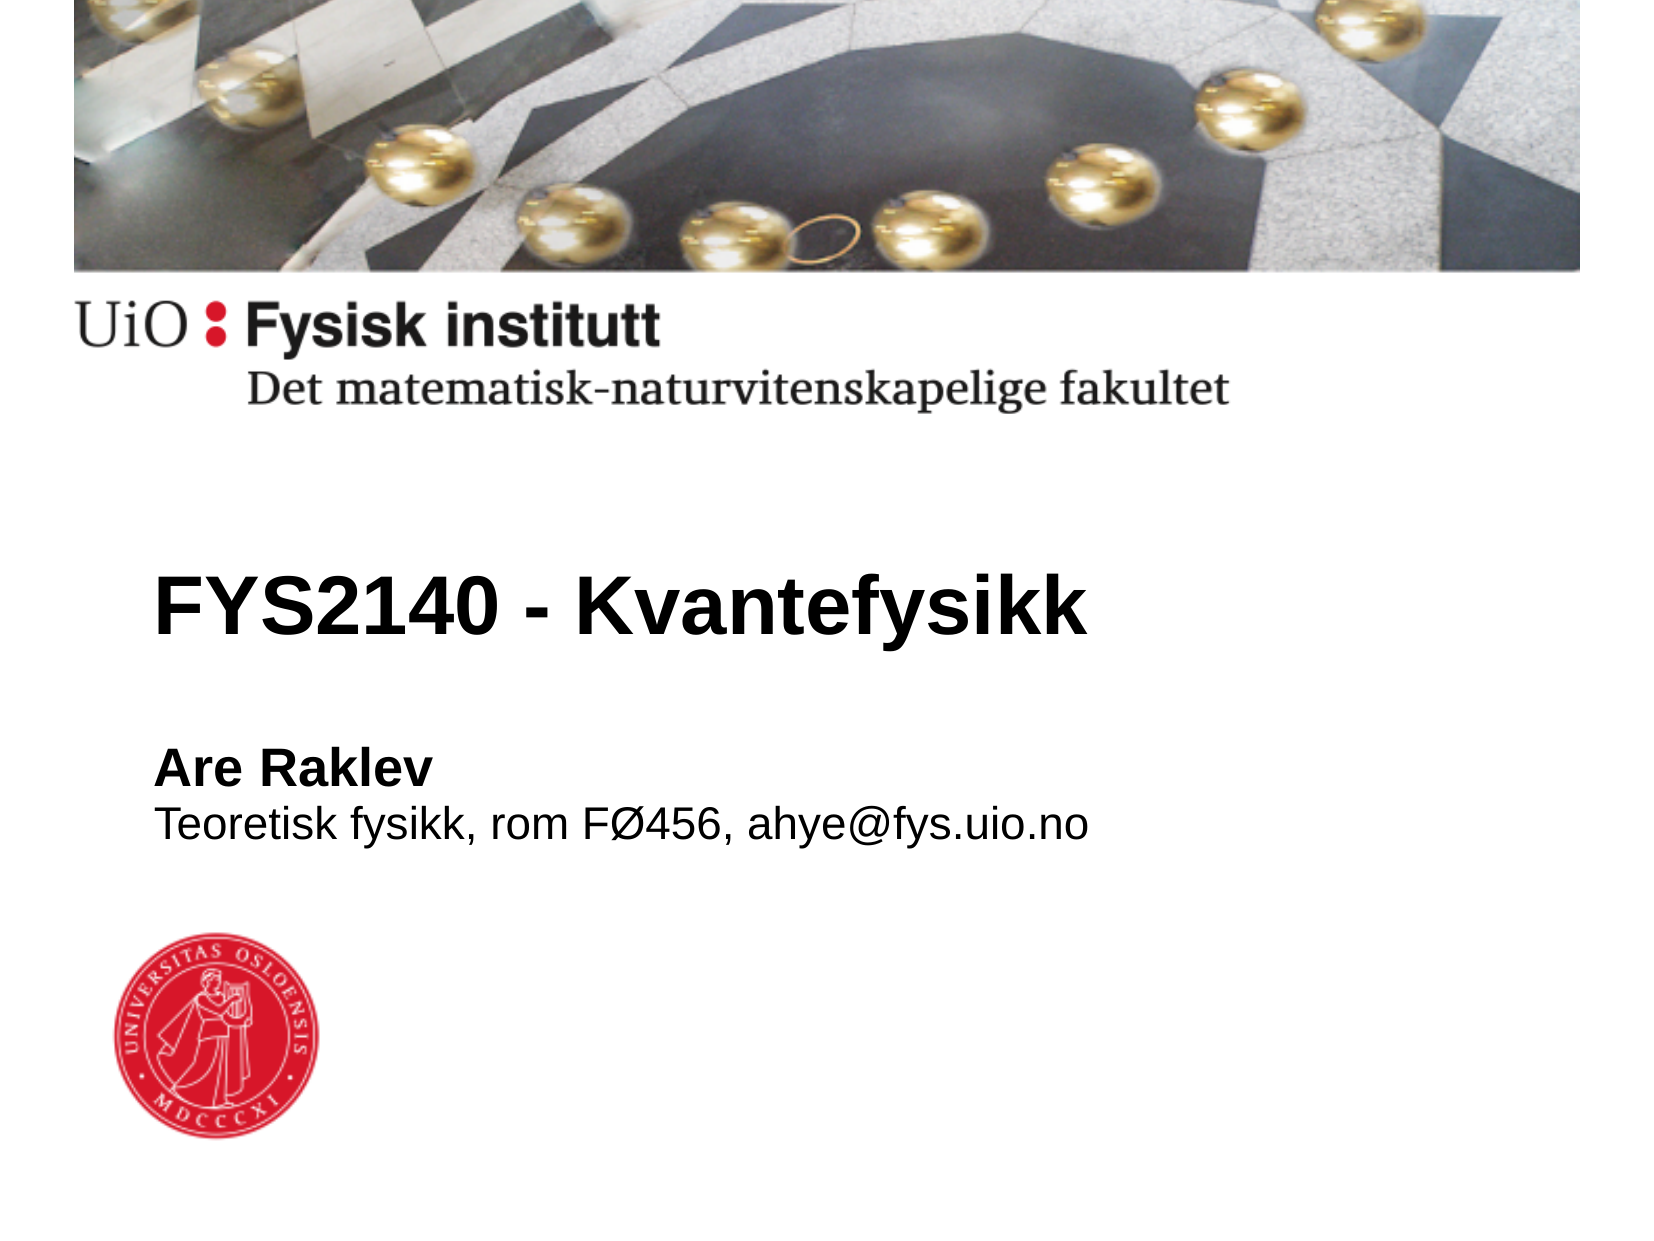

FYS2140 - Kvantefysikk
# Are Raklev Teoretisk fysikk, rom FØ456, ahye@fys.uio.no